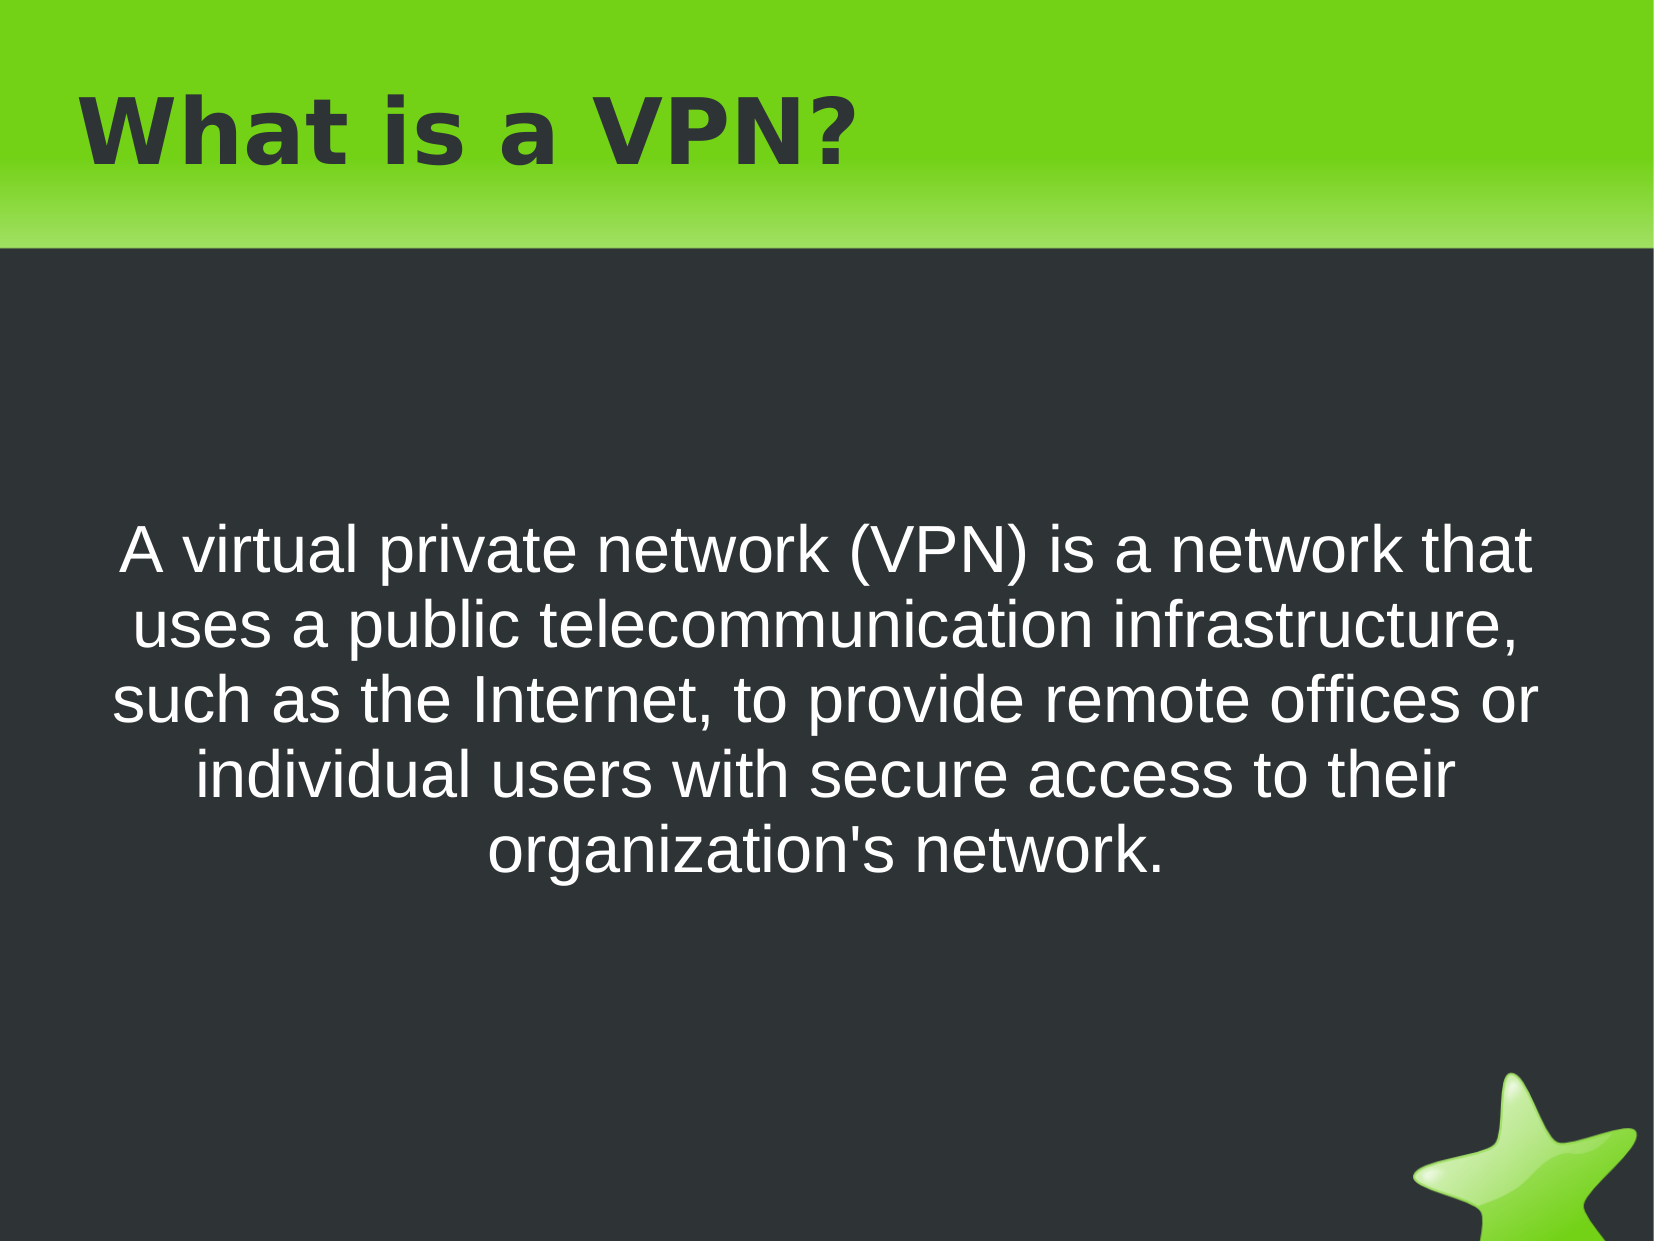

What is a VPN?
# A virtual private network (VPN) is a network that uses a public telecommunication infrastructure, such as the Internet, to provide remote offices or individual users with secure access to their organization's network.